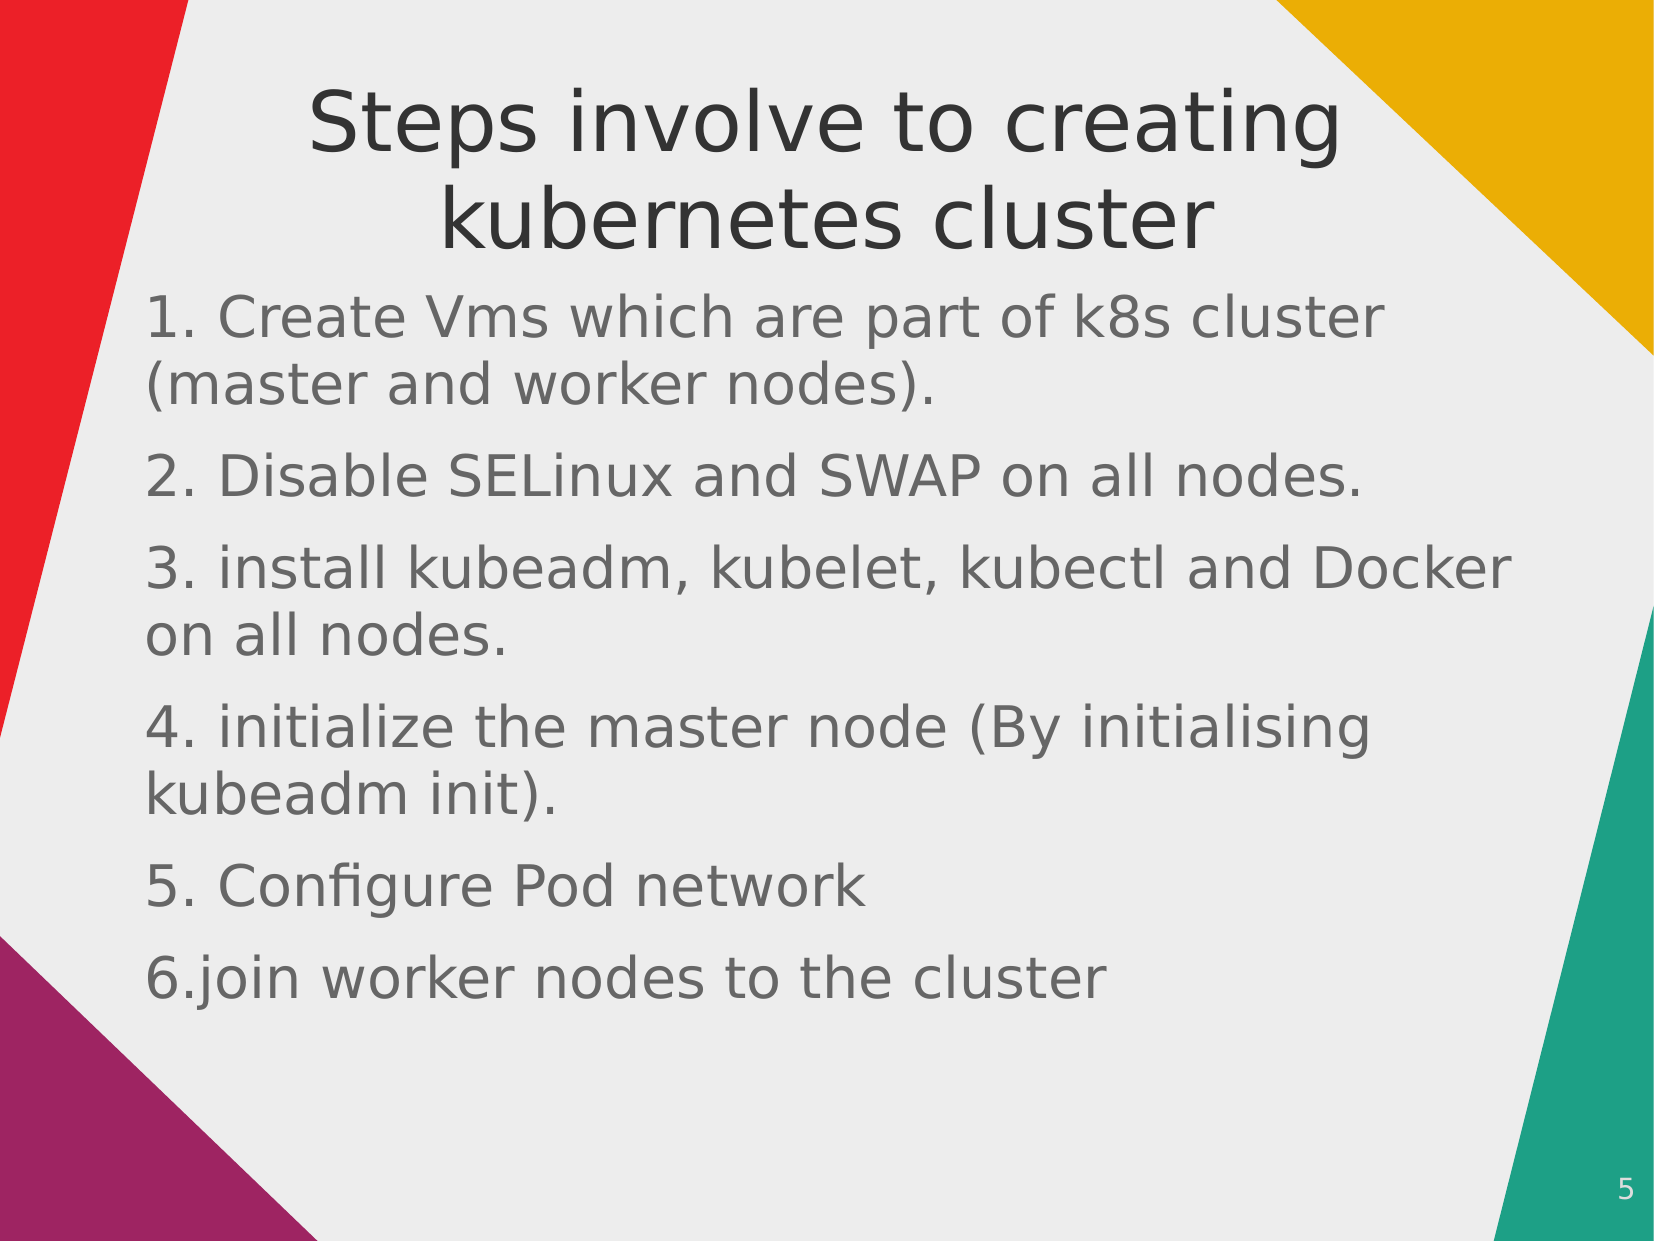

# Steps involve to creating kubernetes cluster
1. Create Vms which are part of k8s cluster (master and worker nodes).
2. Disable SELinux and SWAP on all nodes.
3. install kubeadm, kubelet, kubectl and Docker on all nodes.
4. initialize the master node (By initialising kubeadm init).
5. Configure Pod network
6.join worker nodes to the cluster
5